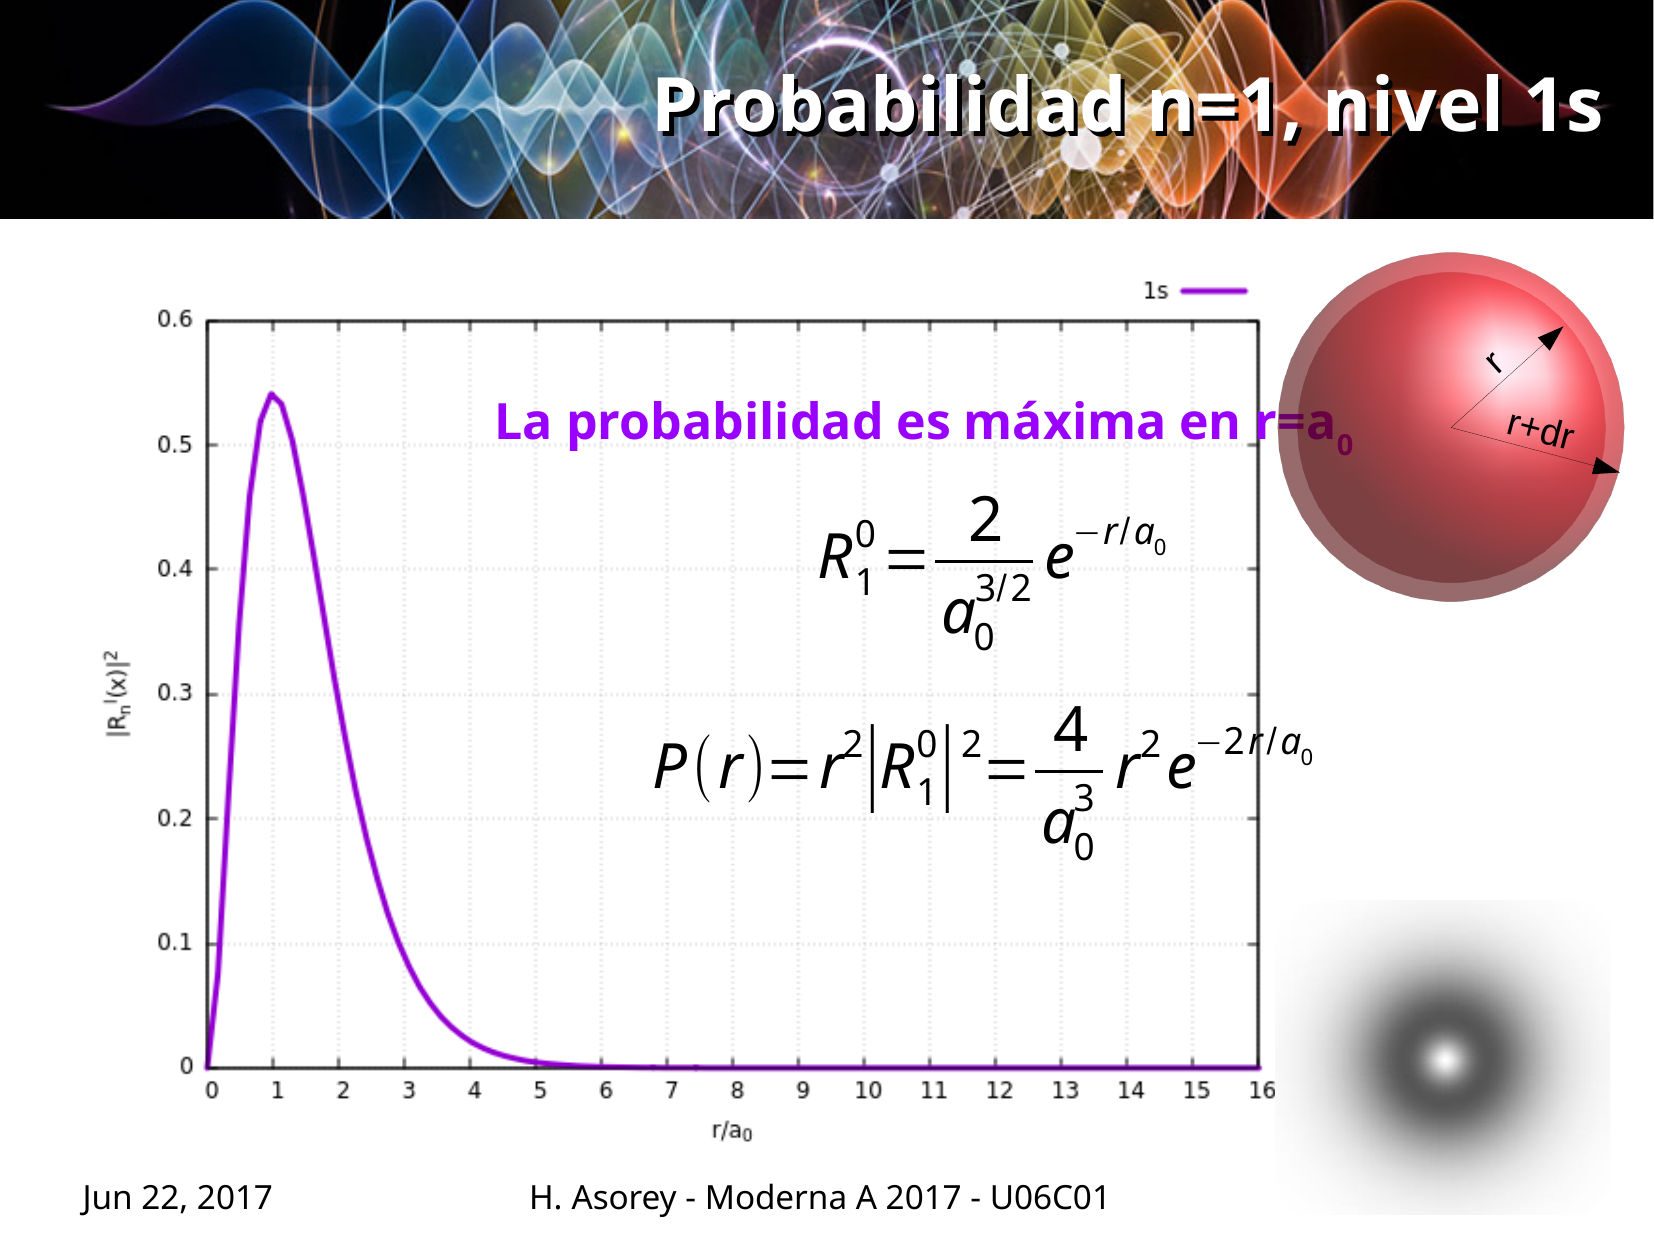

# Probabilidad n=1, nivel 1s
r
r+dr
La probabilidad es máxima en r=a0
Jun 22, 2017
H. Asorey - Moderna A 2017 - U06C01
4